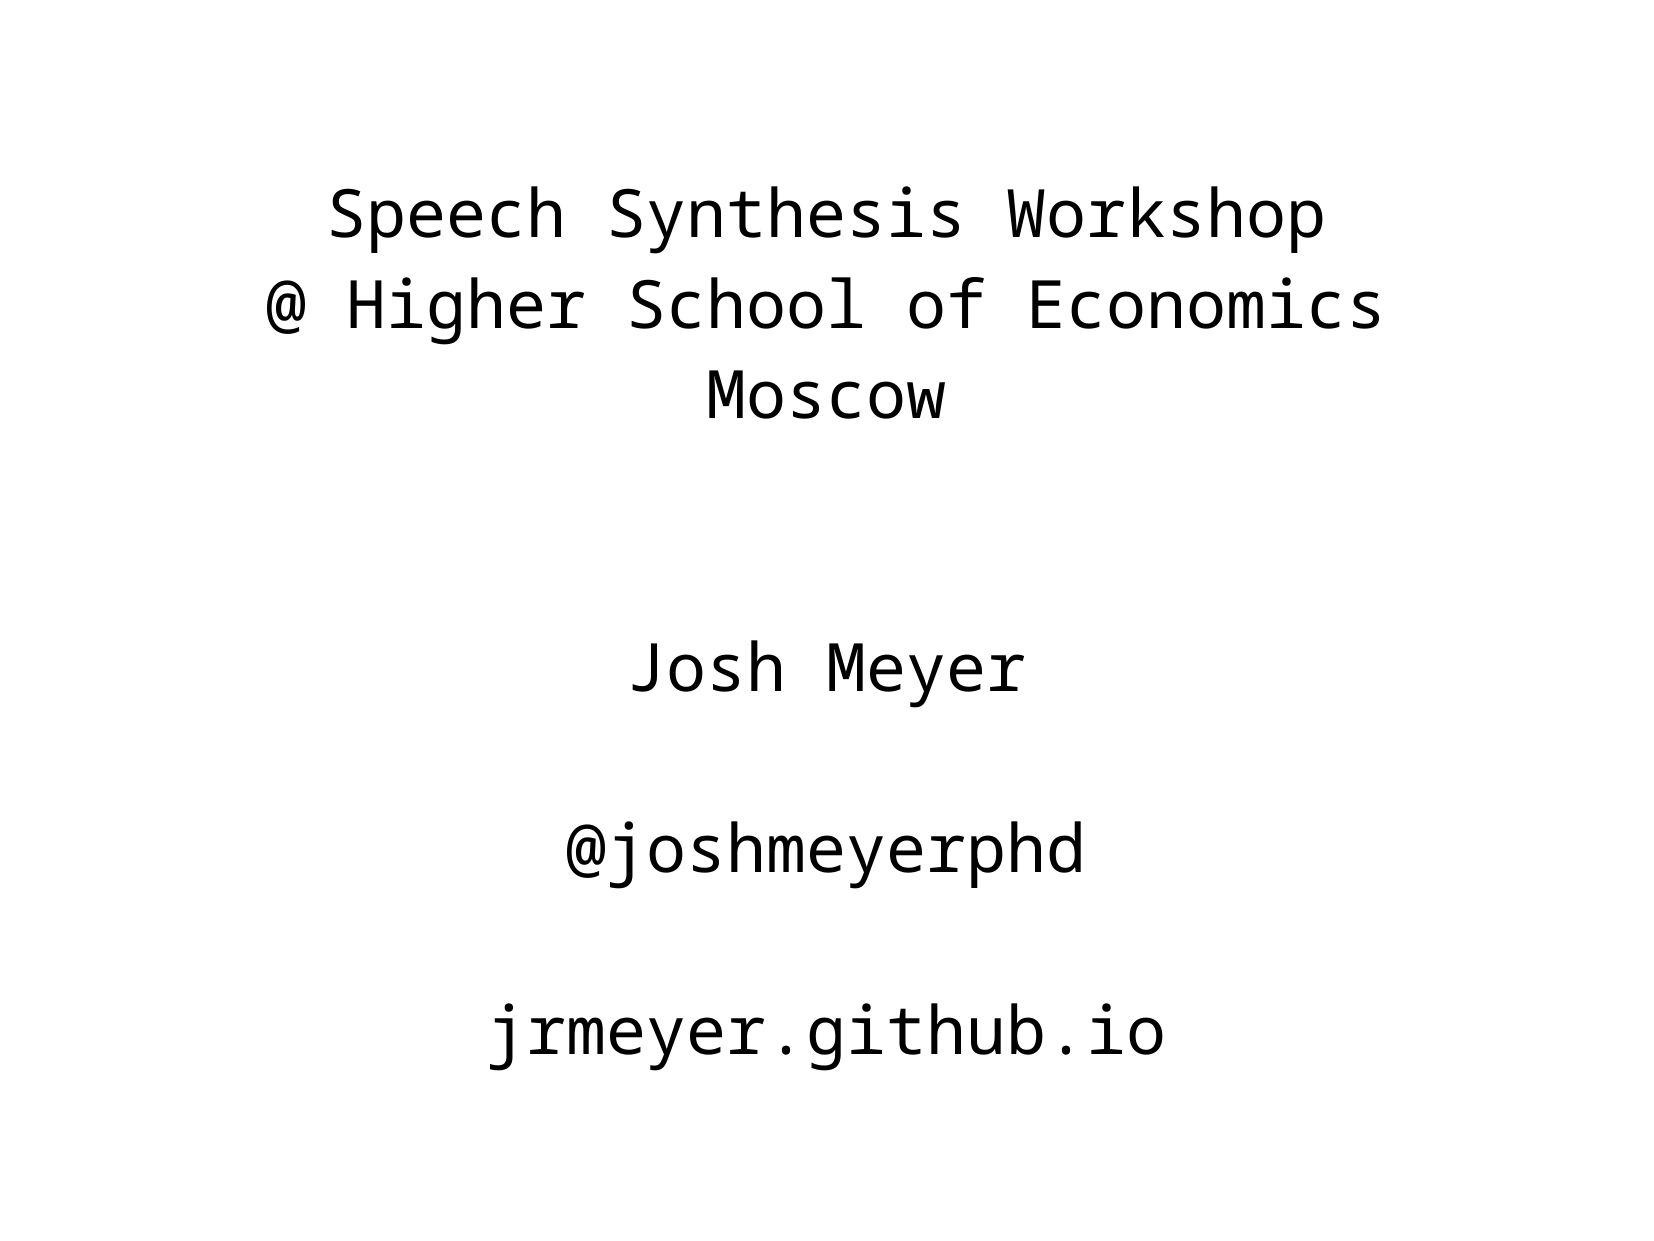

Speech Synthesis Workshop
@ Higher School of Economics
Moscow
Josh Meyer
@joshmeyerphd
jrmeyer.github.io